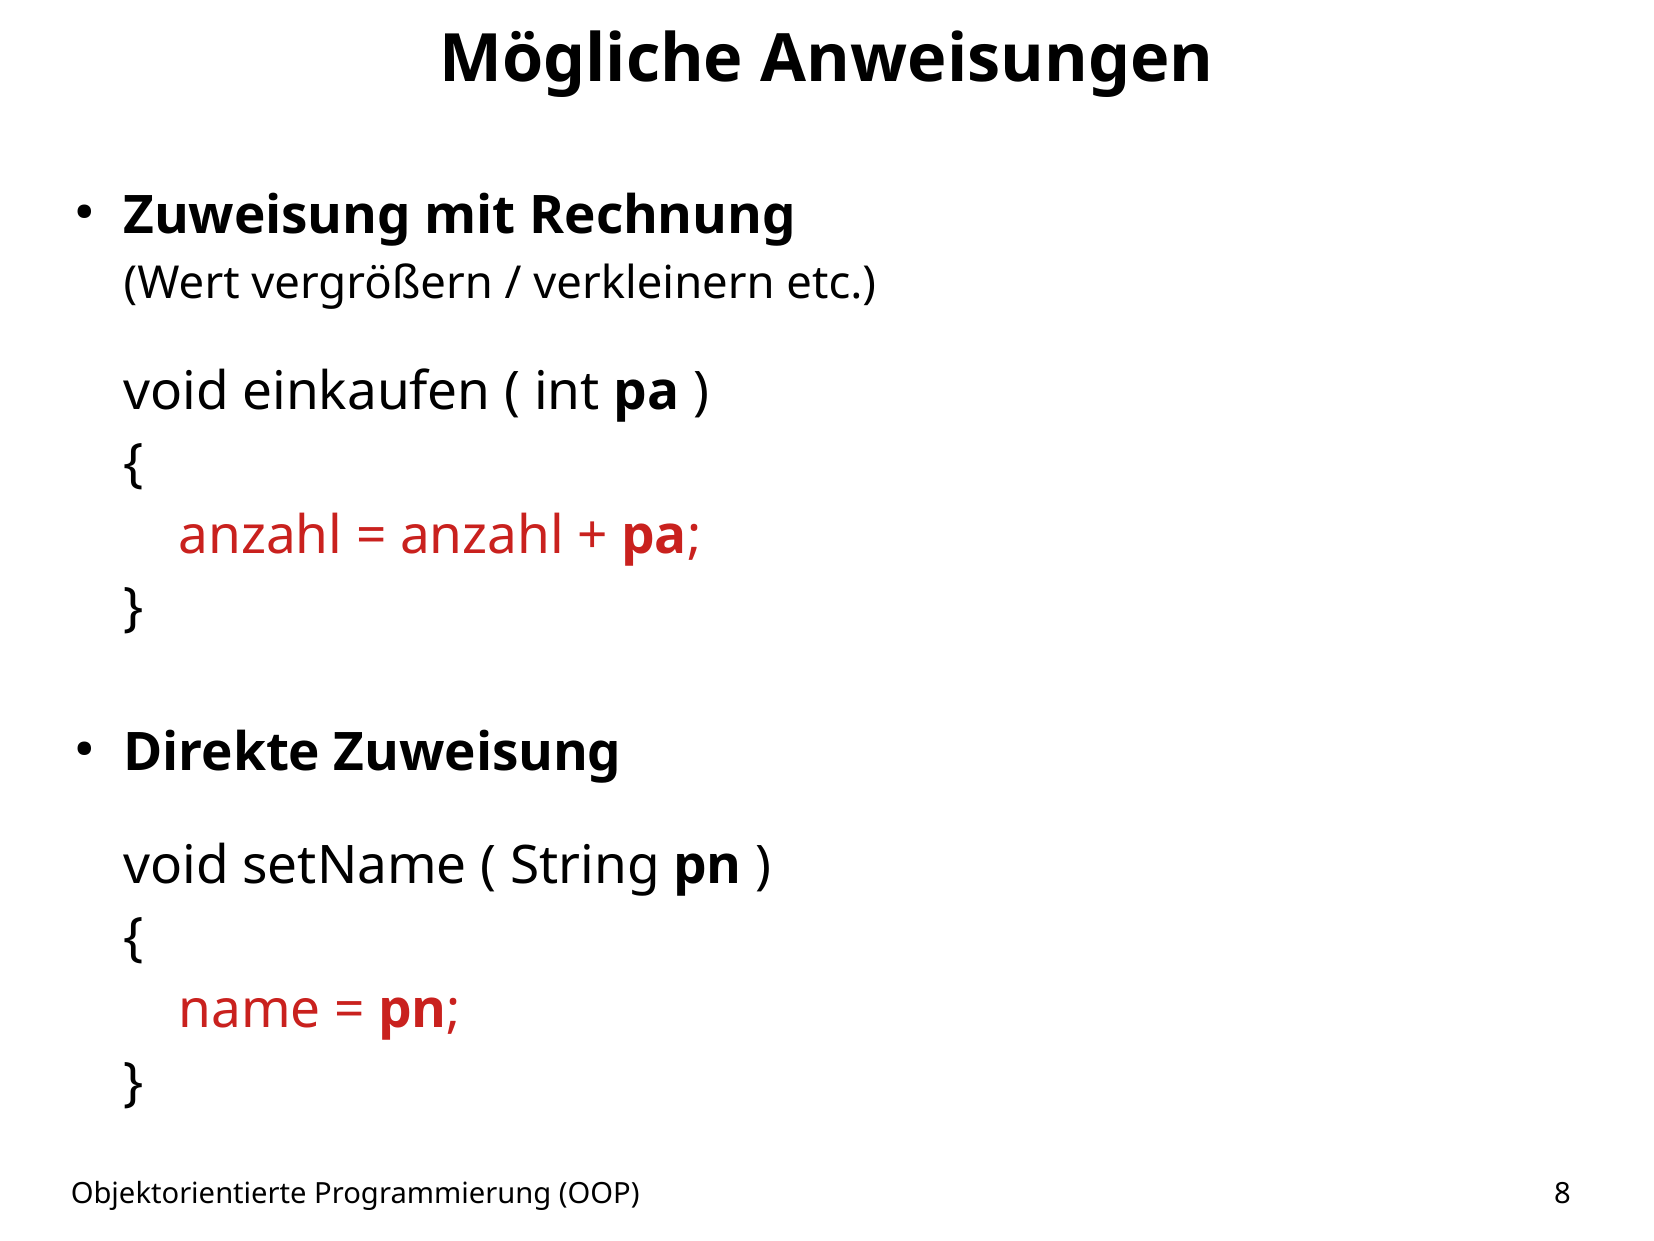

# Mögliche Anweisungen
Zuweisung mit Rechnung
(Wert vergrößern / verkleinern etc.)
void einkaufen ( int pa )
{
 anzahl = anzahl + pa;
}
Direkte Zuweisung
void setName ( String pn )
{
 name = pn;
}
Objektorientierte Programmierung (OOP)
8